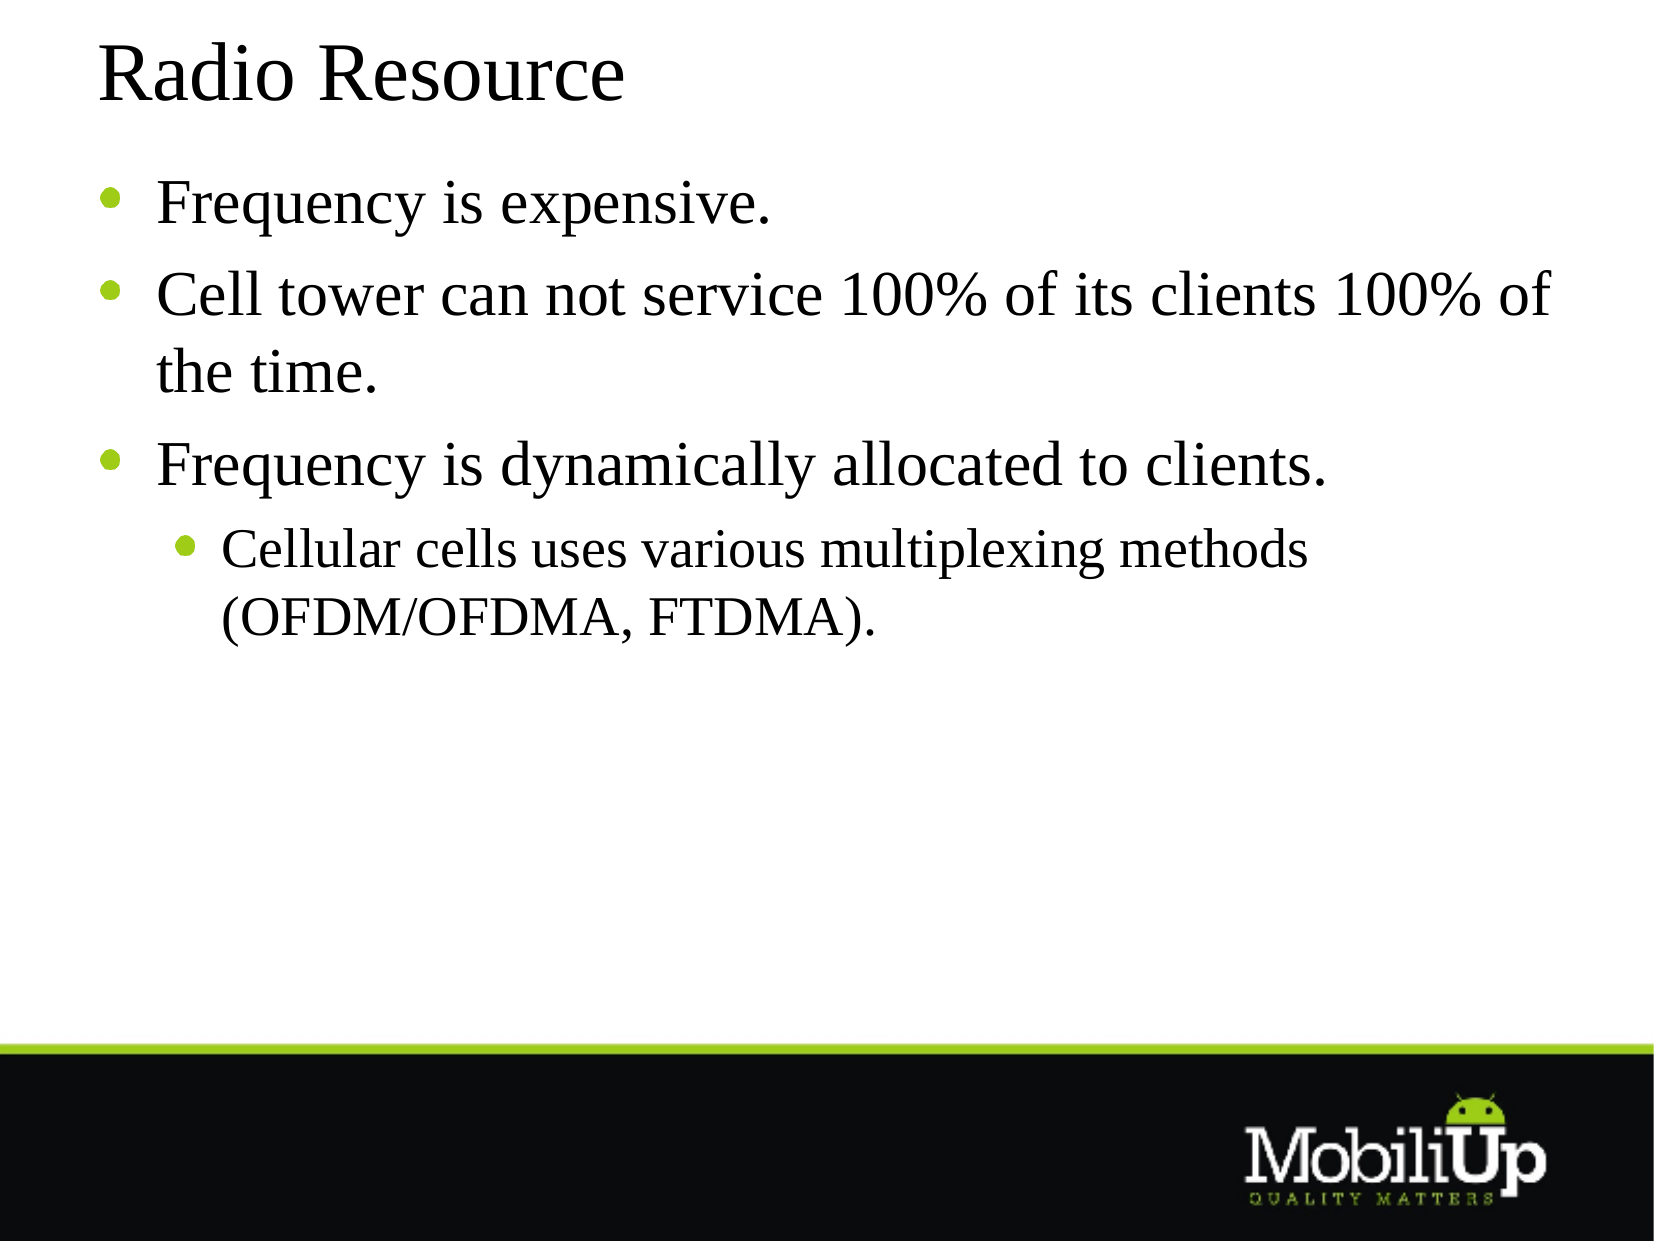

# Radio Resource
Frequency is expensive.
Cell tower can not service 100% of its clients 100% of the time.
Frequency is dynamically allocated to clients.
Cellular cells uses various multiplexing methods (OFDM/OFDMA, FTDMA).